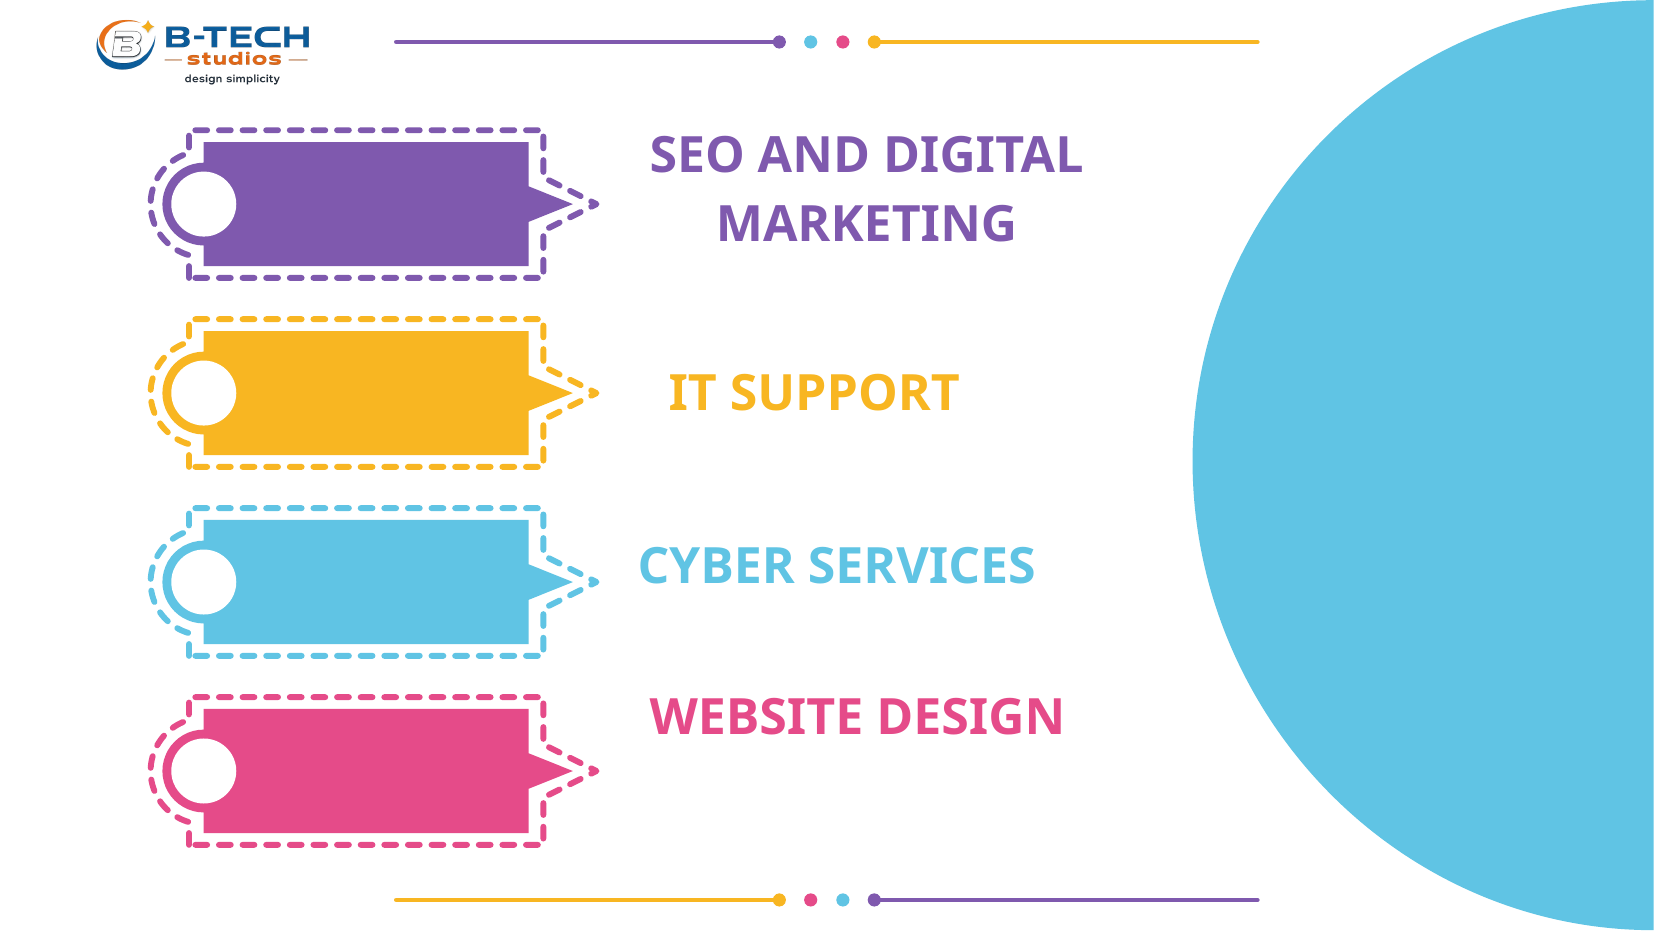

# SEO AND DIGITAL MARKETING
IT SUPPORT
CYBER SERVICES
WEBSITE DESIGN